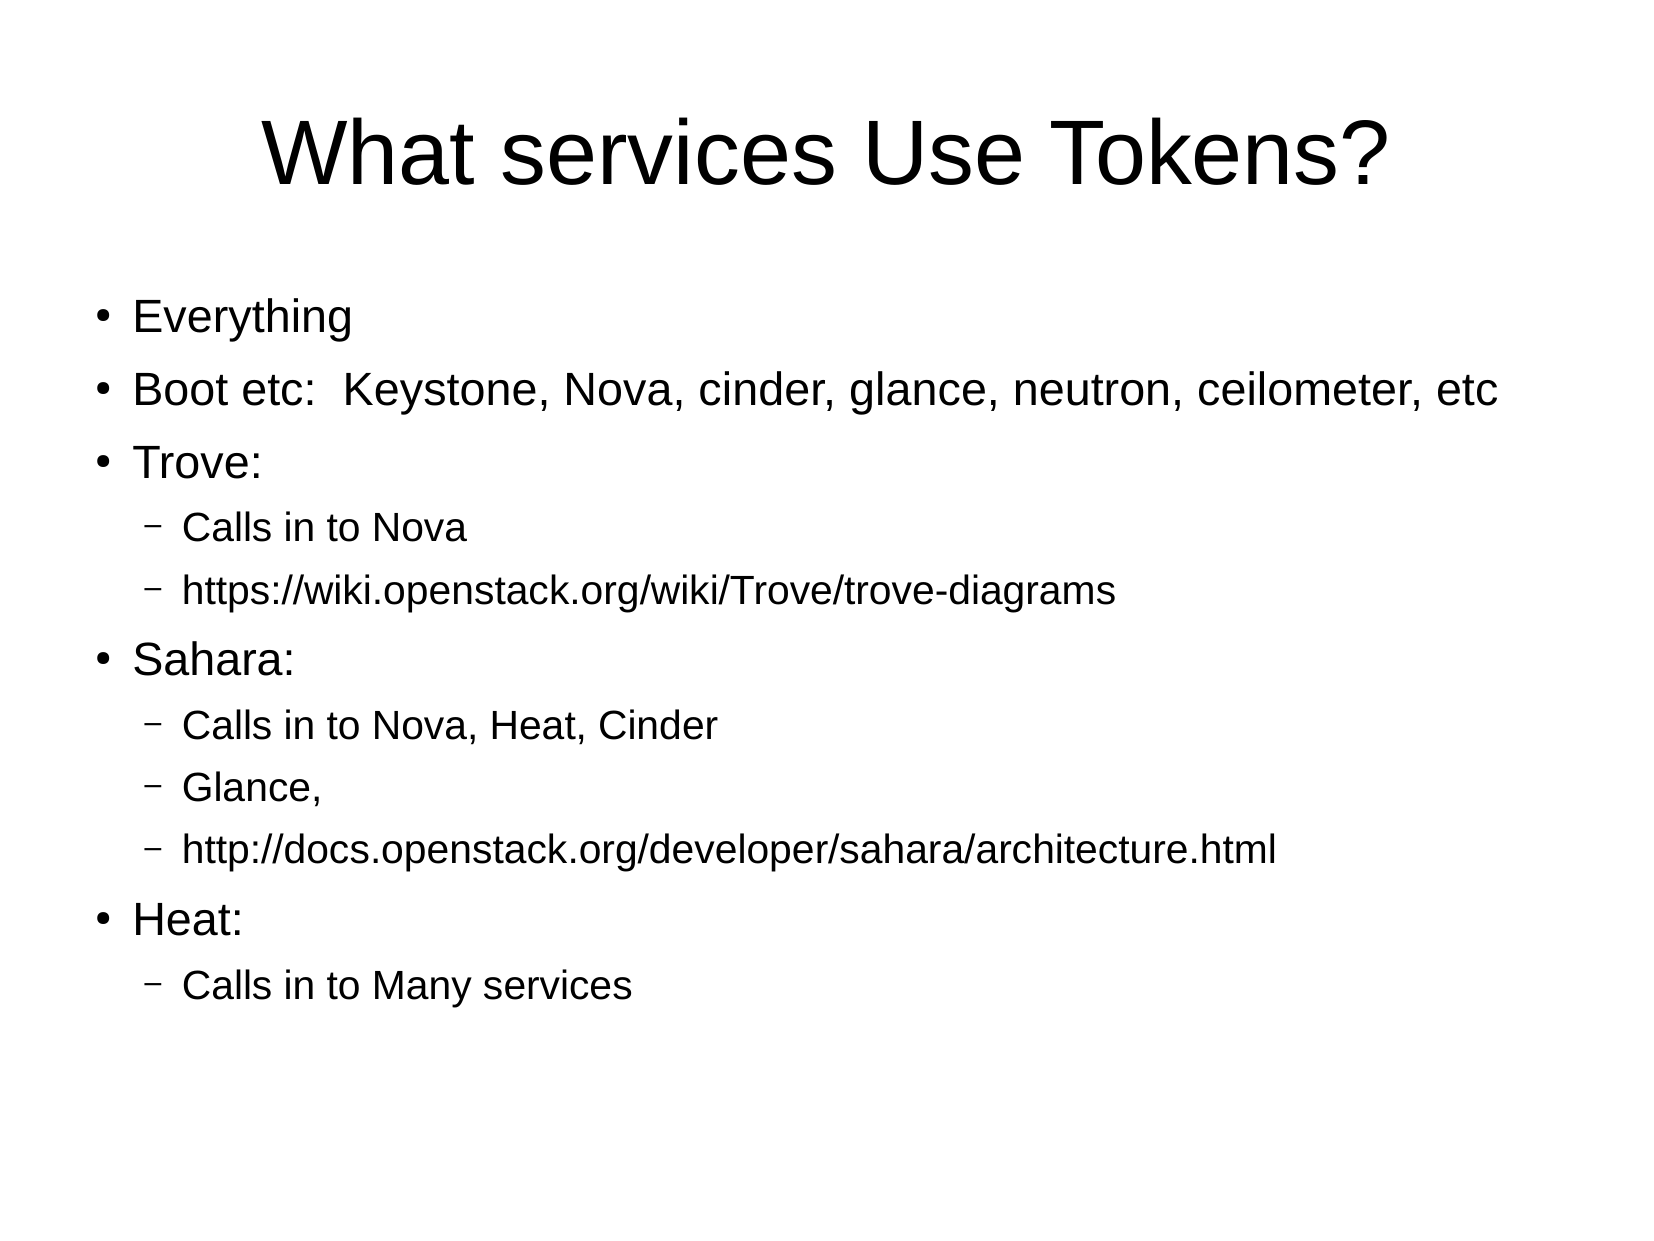

# What services Use Tokens?
Everything
Boot etc: Keystone, Nova, cinder, glance, neutron, ceilometer, etc
Trove:
Calls in to Nova
https://wiki.openstack.org/wiki/Trove/trove-diagrams
Sahara:
Calls in to Nova, Heat, Cinder
Glance,
http://docs.openstack.org/developer/sahara/architecture.html
Heat:
Calls in to Many services